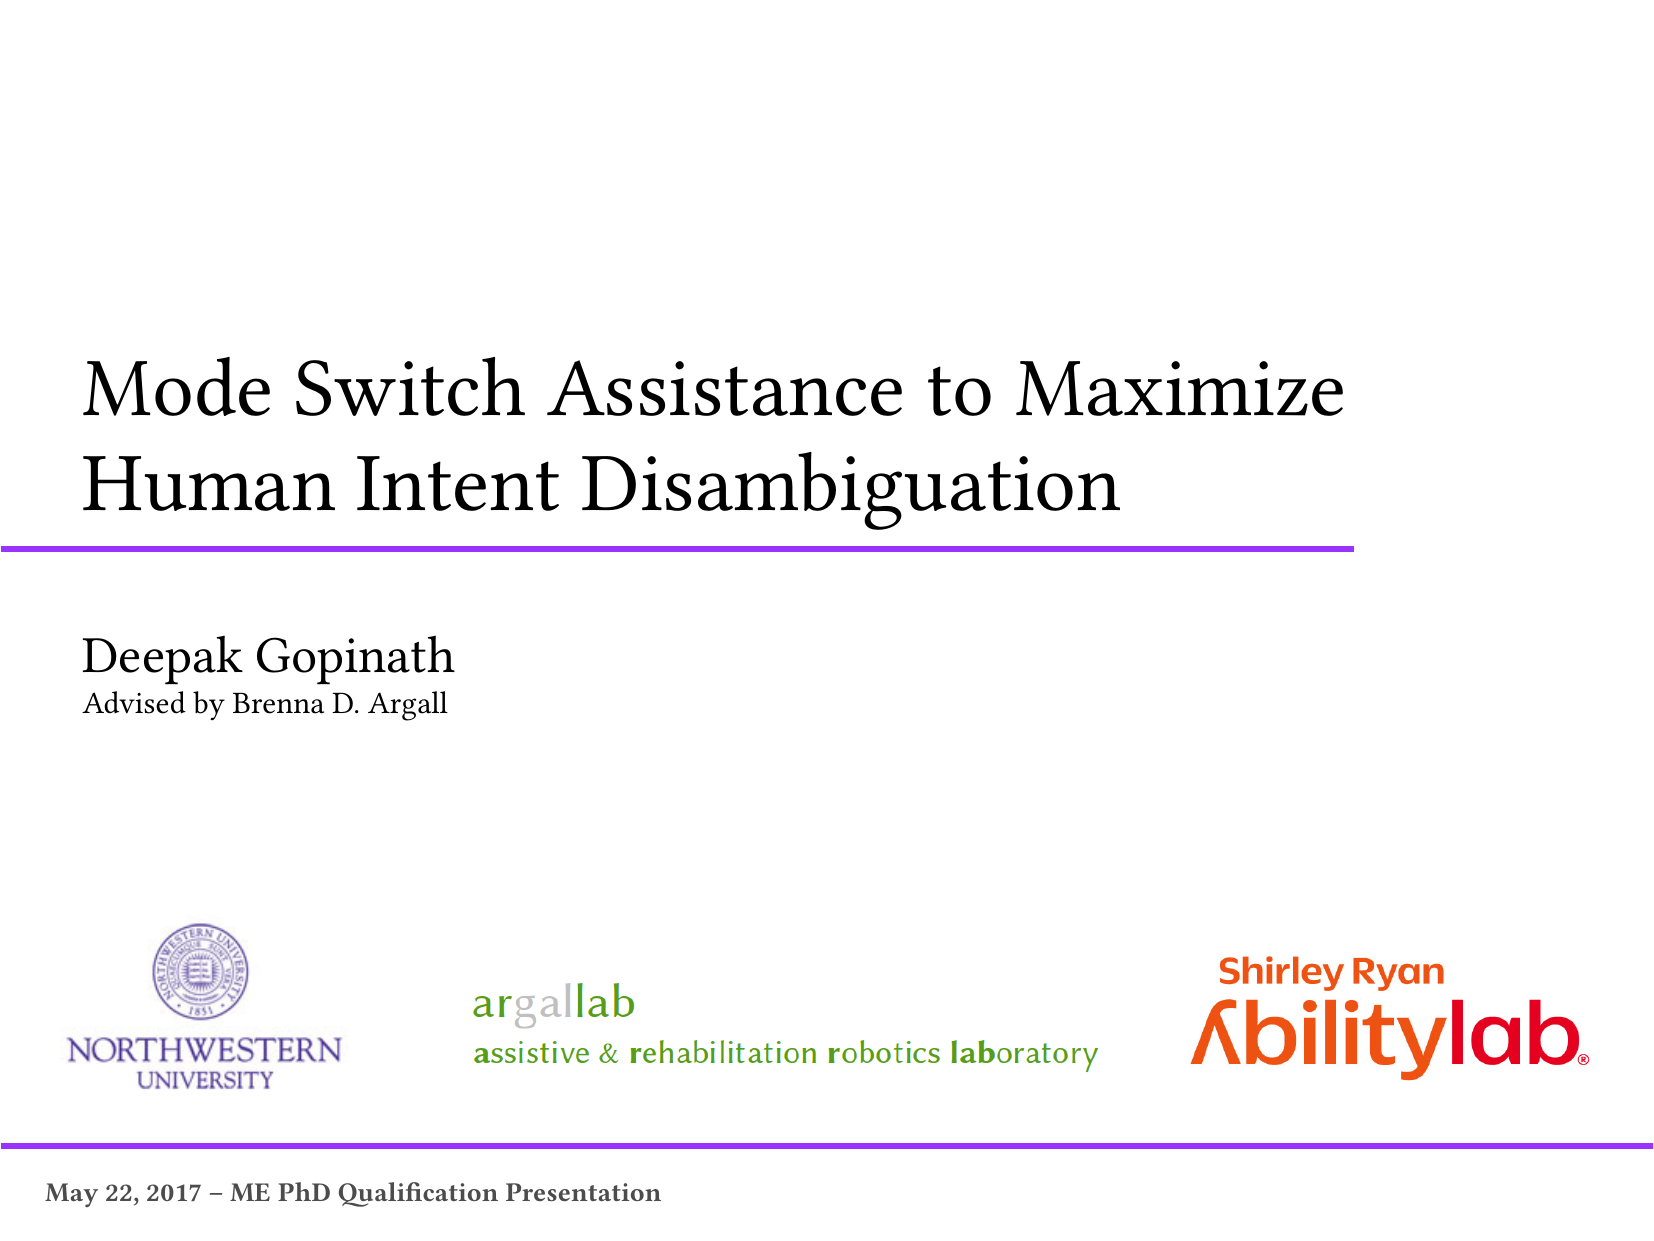

# Mode Switch Assistance to Maximize Human Intent Disambiguation Deepak Gopinath Advised by Brenna D. Argall